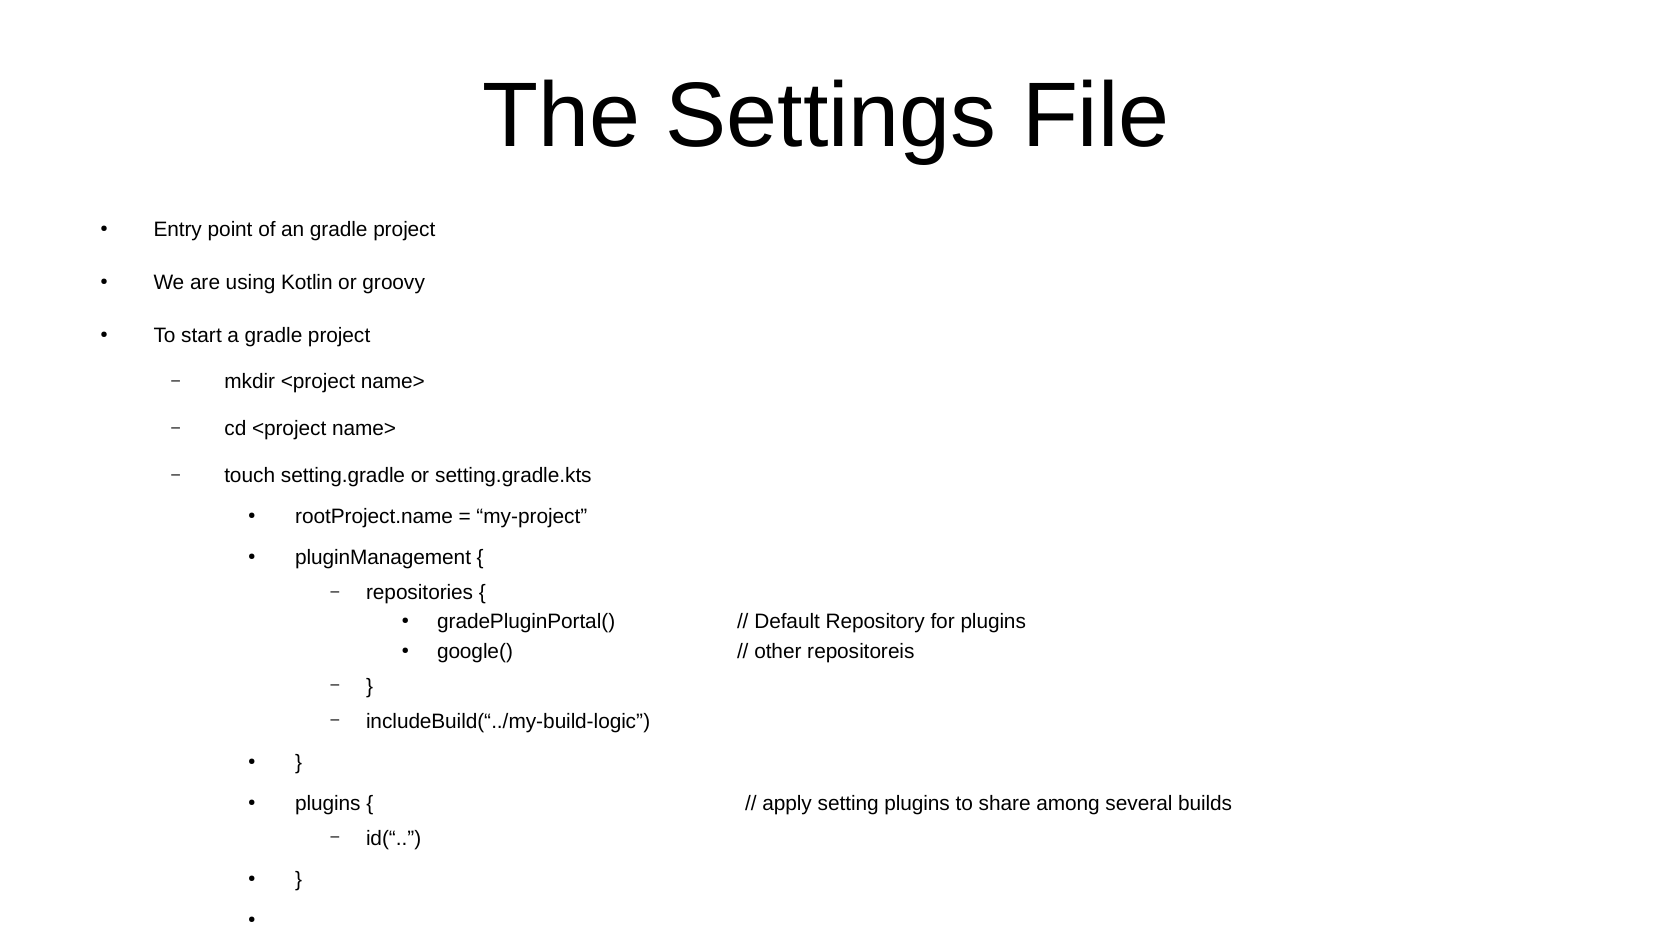

# The Settings File
Entry point of an gradle project
We are using Kotlin or groovy
To start a gradle project
mkdir <project name>
cd <project name>
touch setting.gradle or setting.gradle.kts
rootProject.name = “my-project”
pluginManagement {
repositories {
gradePluginPortal()		// Default Repository for plugins
google()			// other repositoreis
}
includeBuild(“../my-build-logic”)
}
plugins {					// apply setting plugins to share among several builds
id(“..”)
}